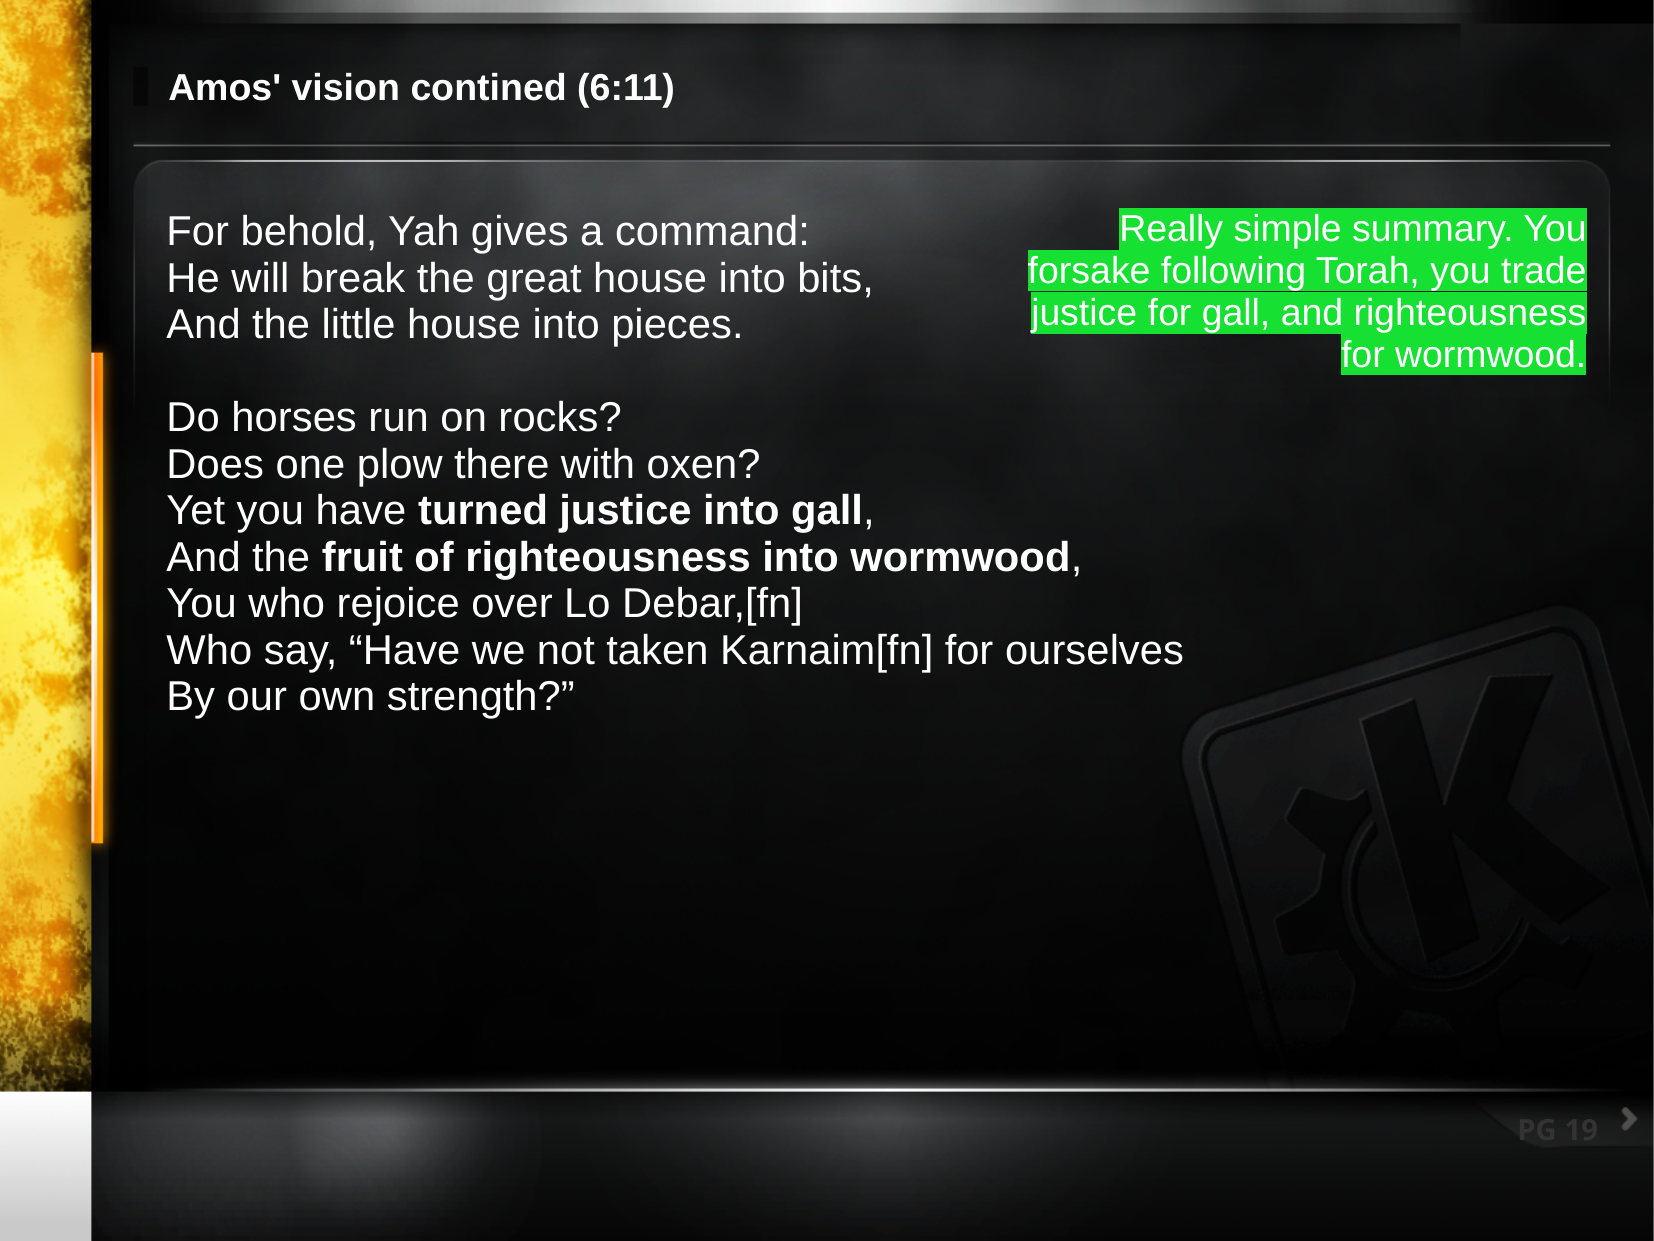

Amos' vision contined (6:11)
Really simple summary. You forsake following Torah, you trade justice for gall, and righteousness for wormwood.
​​For behold, Yah gives a command:
​​He will break the great house into bits,
​​And the little house into pieces.
​
​​Do horses run on rocks?
​​Does one plow there with oxen?
​​Yet you have turned justice into gall,
​​And the fruit of righteousness into wormwood,
​​You who rejoice over Lo Debar,[fn]
​​Who say, “Have we not taken Karnaim[fn] for ourselves
​​By our own strength?”